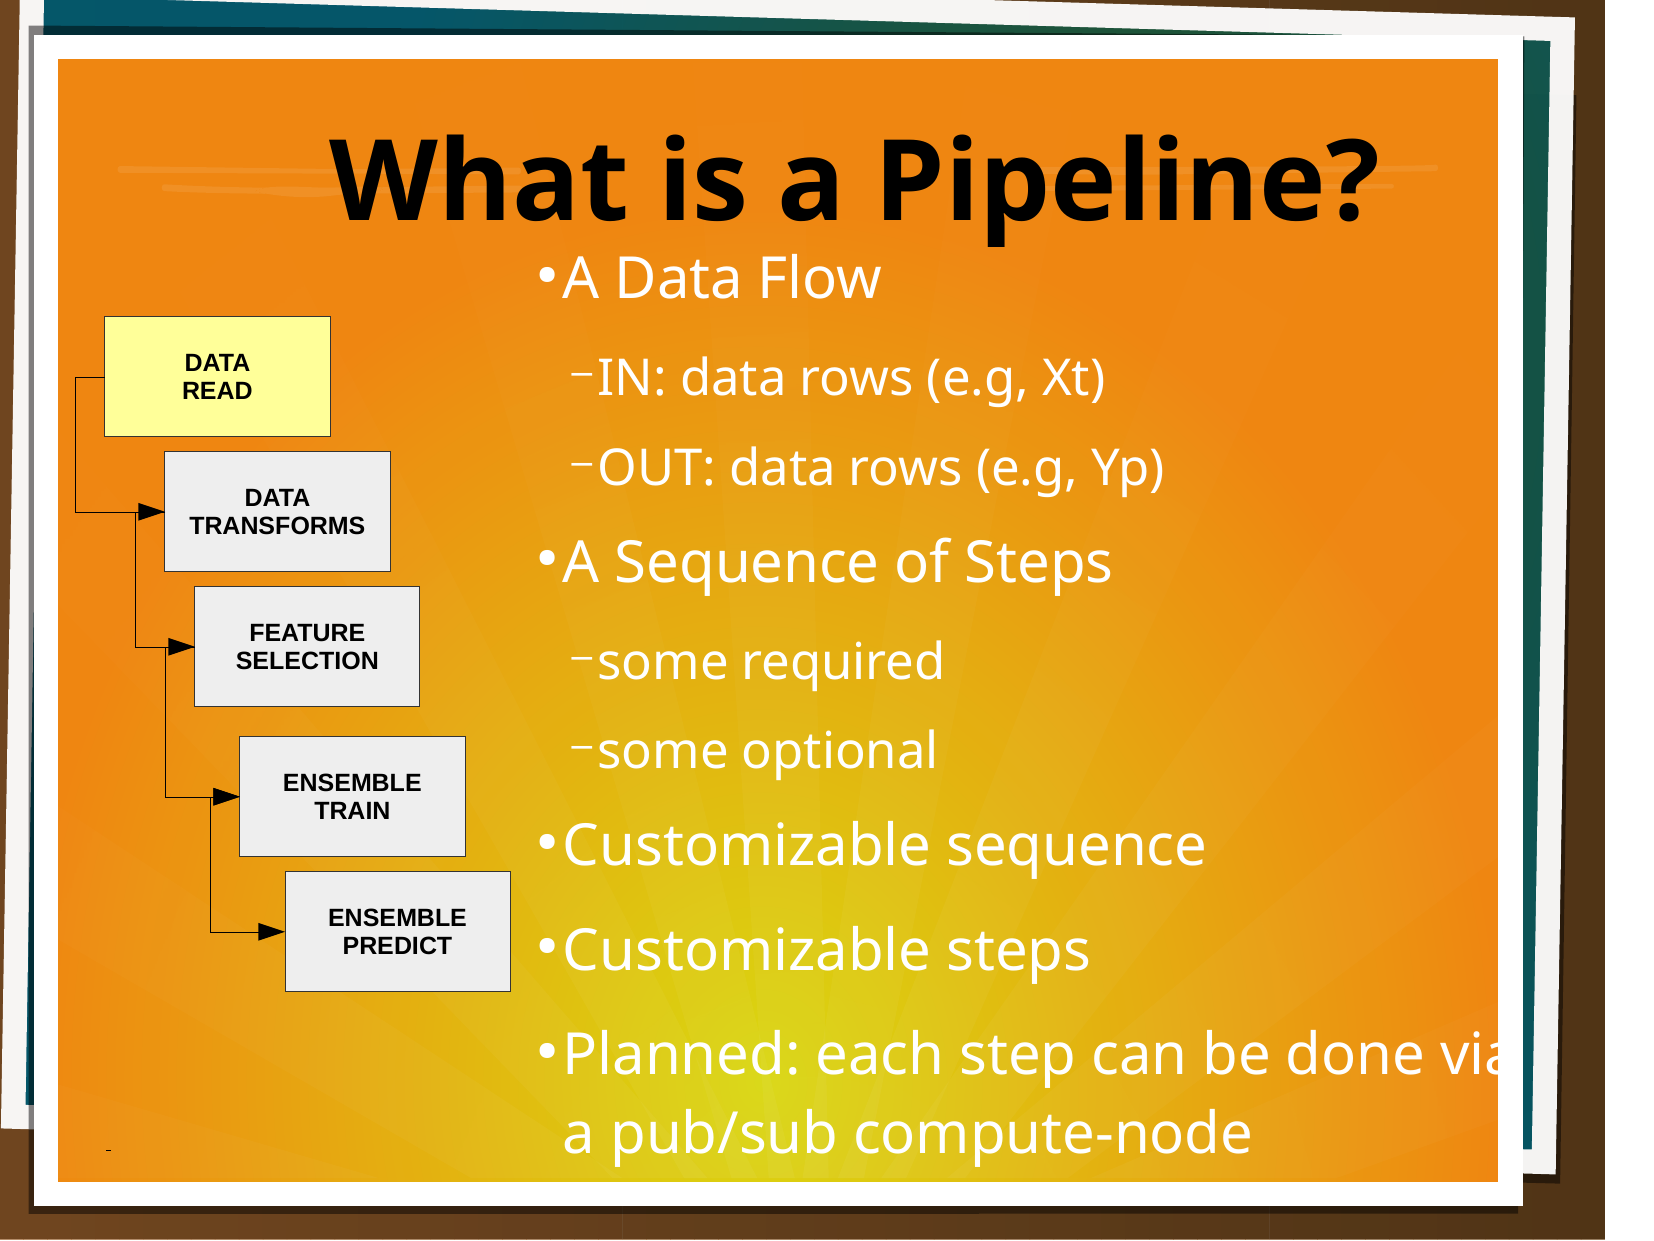

# What is a Pipeline?
A Data Flow
IN: data rows (e.g, Xt)
OUT: data rows (e.g, Yp)
A Sequence of Steps
some required
some optional
Customizable sequence
Customizable steps
Planned: each step can be done via a pub/sub compute-node
DATA
READ
DATA
TRANSFORMS
FEATURE
SELECTION
ENSEMBLE
TRAIN
ENSEMBLE
PREDICT